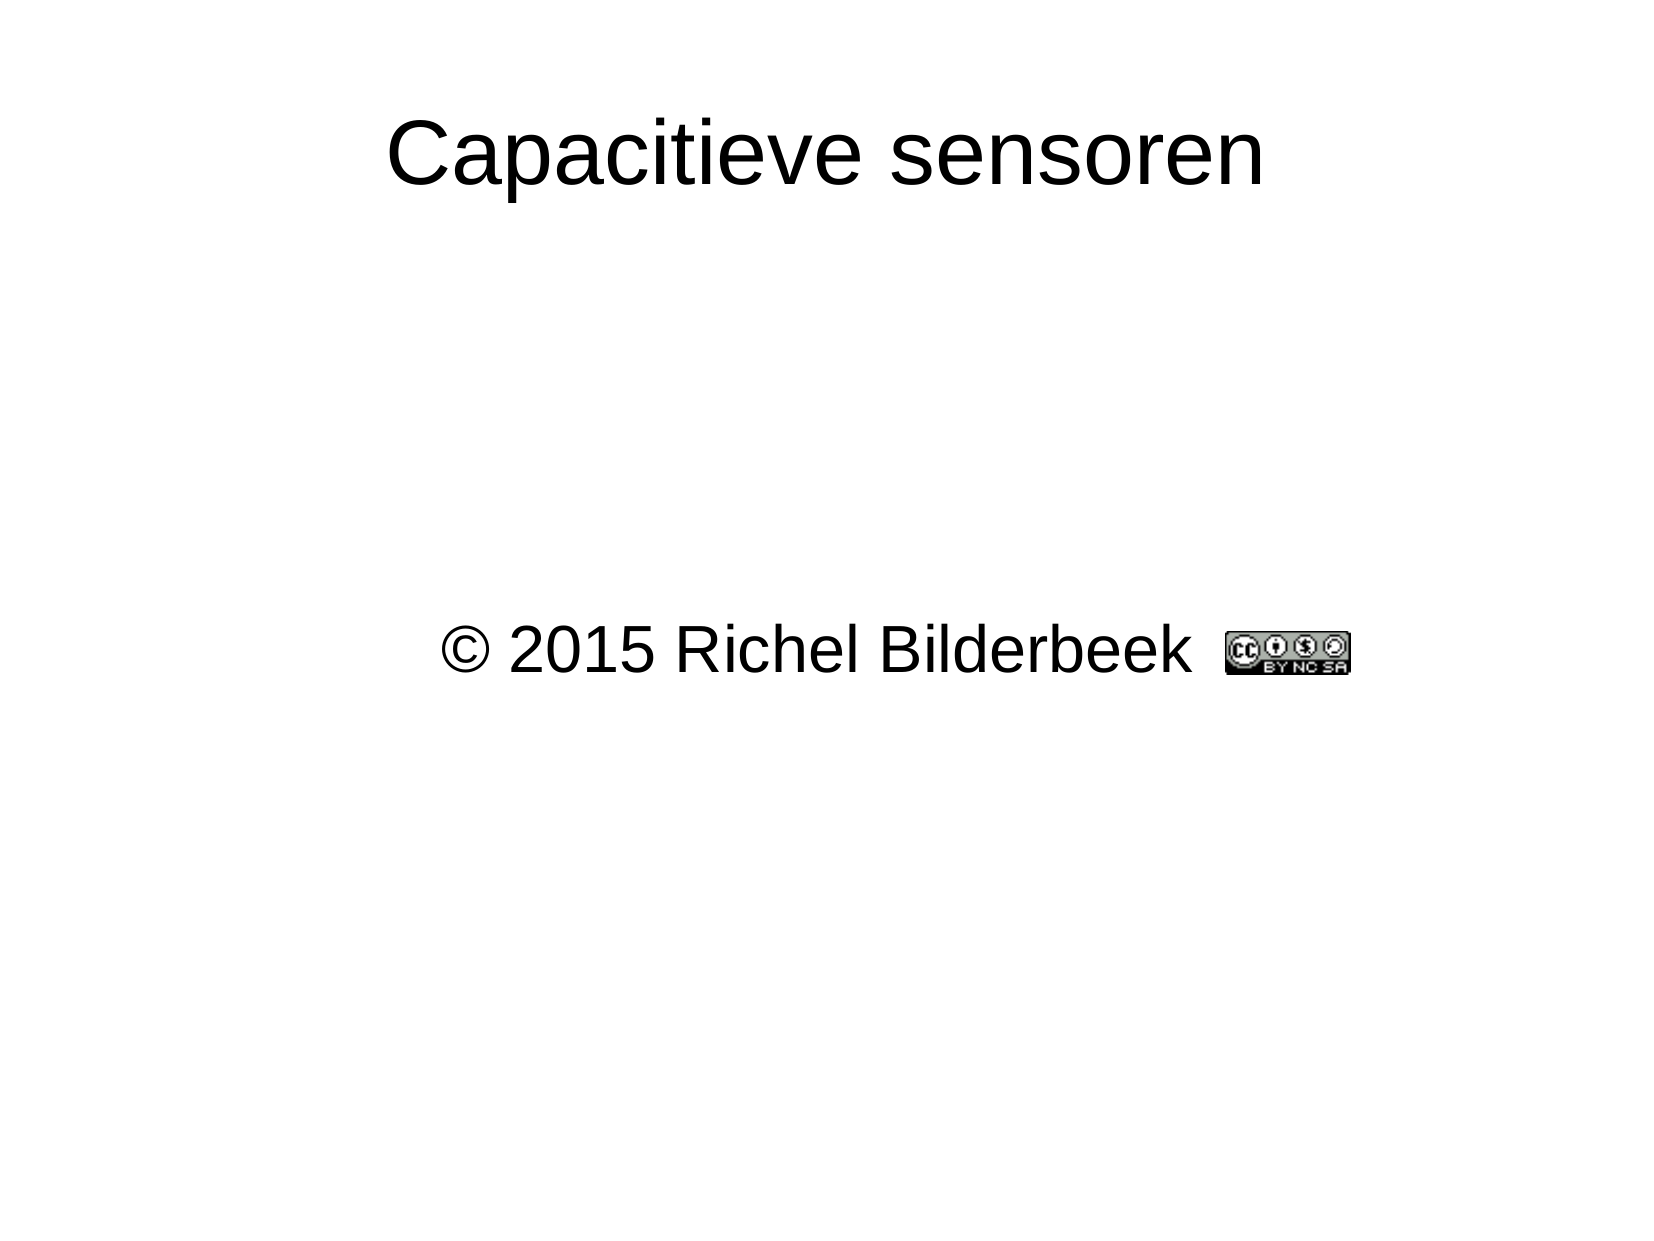

# Capacitieve sensoren
© 2015 Richel Bilderbeek